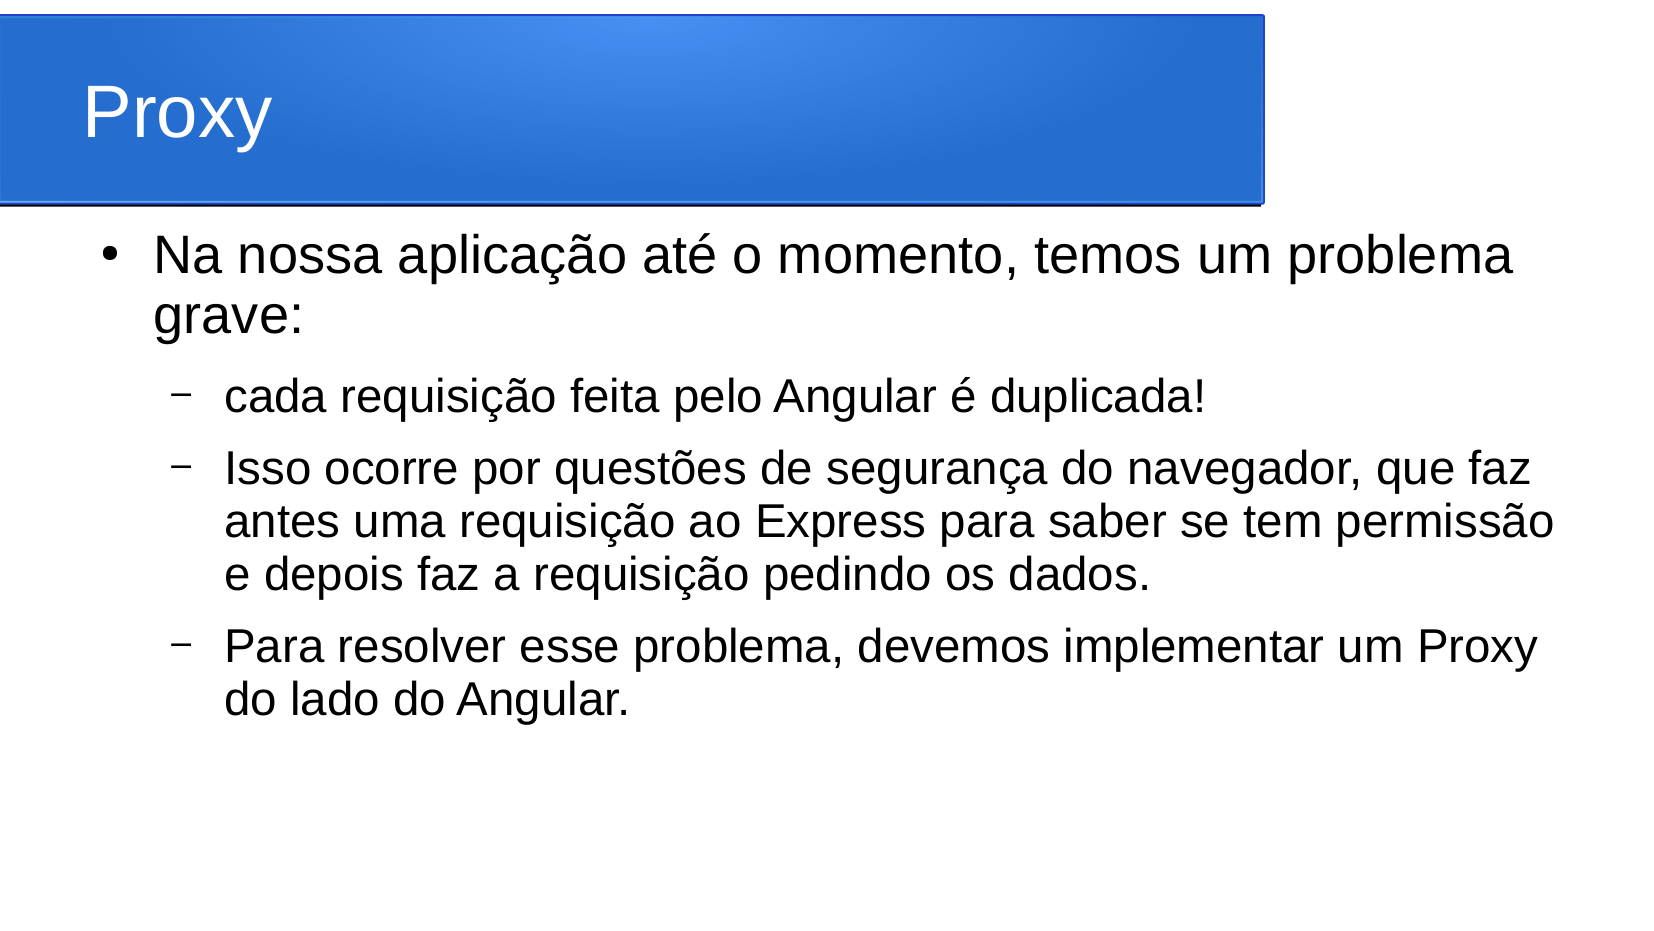

# Proxy
Na nossa aplicação até o momento, temos um problema grave:
cada requisição feita pelo Angular é duplicada!
Isso ocorre por questões de segurança do navegador, que faz antes uma requisição ao Express para saber se tem permissão e depois faz a requisição pedindo os dados.
Para resolver esse problema, devemos implementar um Proxy do lado do Angular.